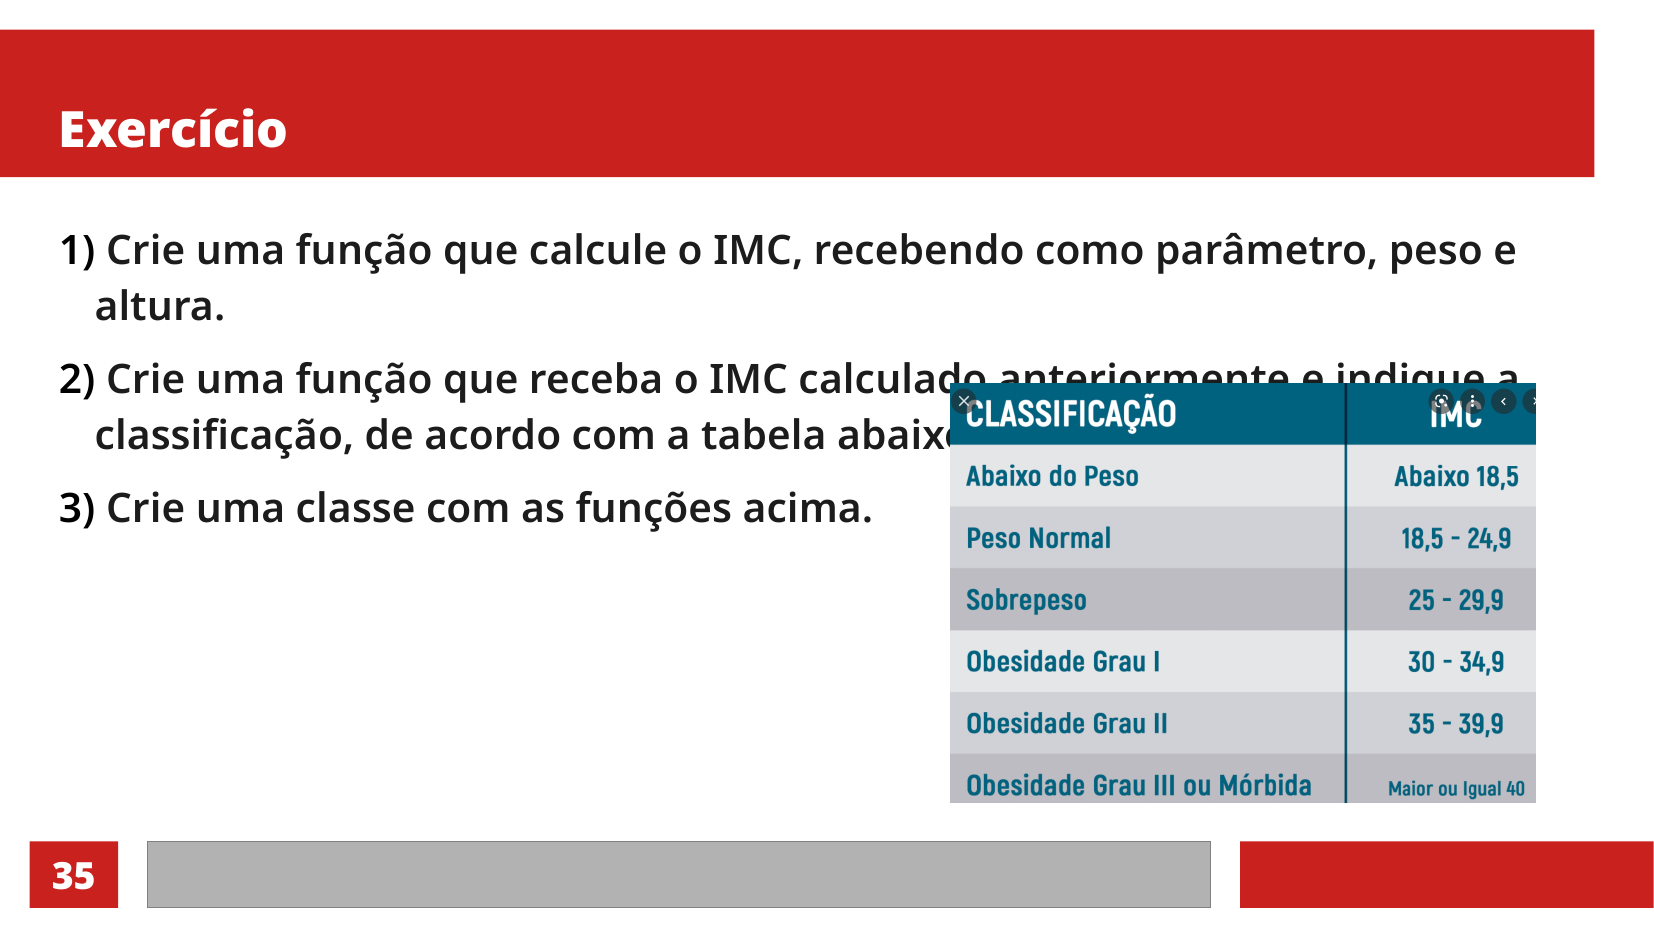

# Exercício
 Crie uma função que calcule o IMC, recebendo como parâmetro, peso e altura.
 Crie uma função que receba o IMC calculado anteriormente e indique a classificação, de acordo com a tabela abaixo:
 Crie uma classe com as funções acima.
35